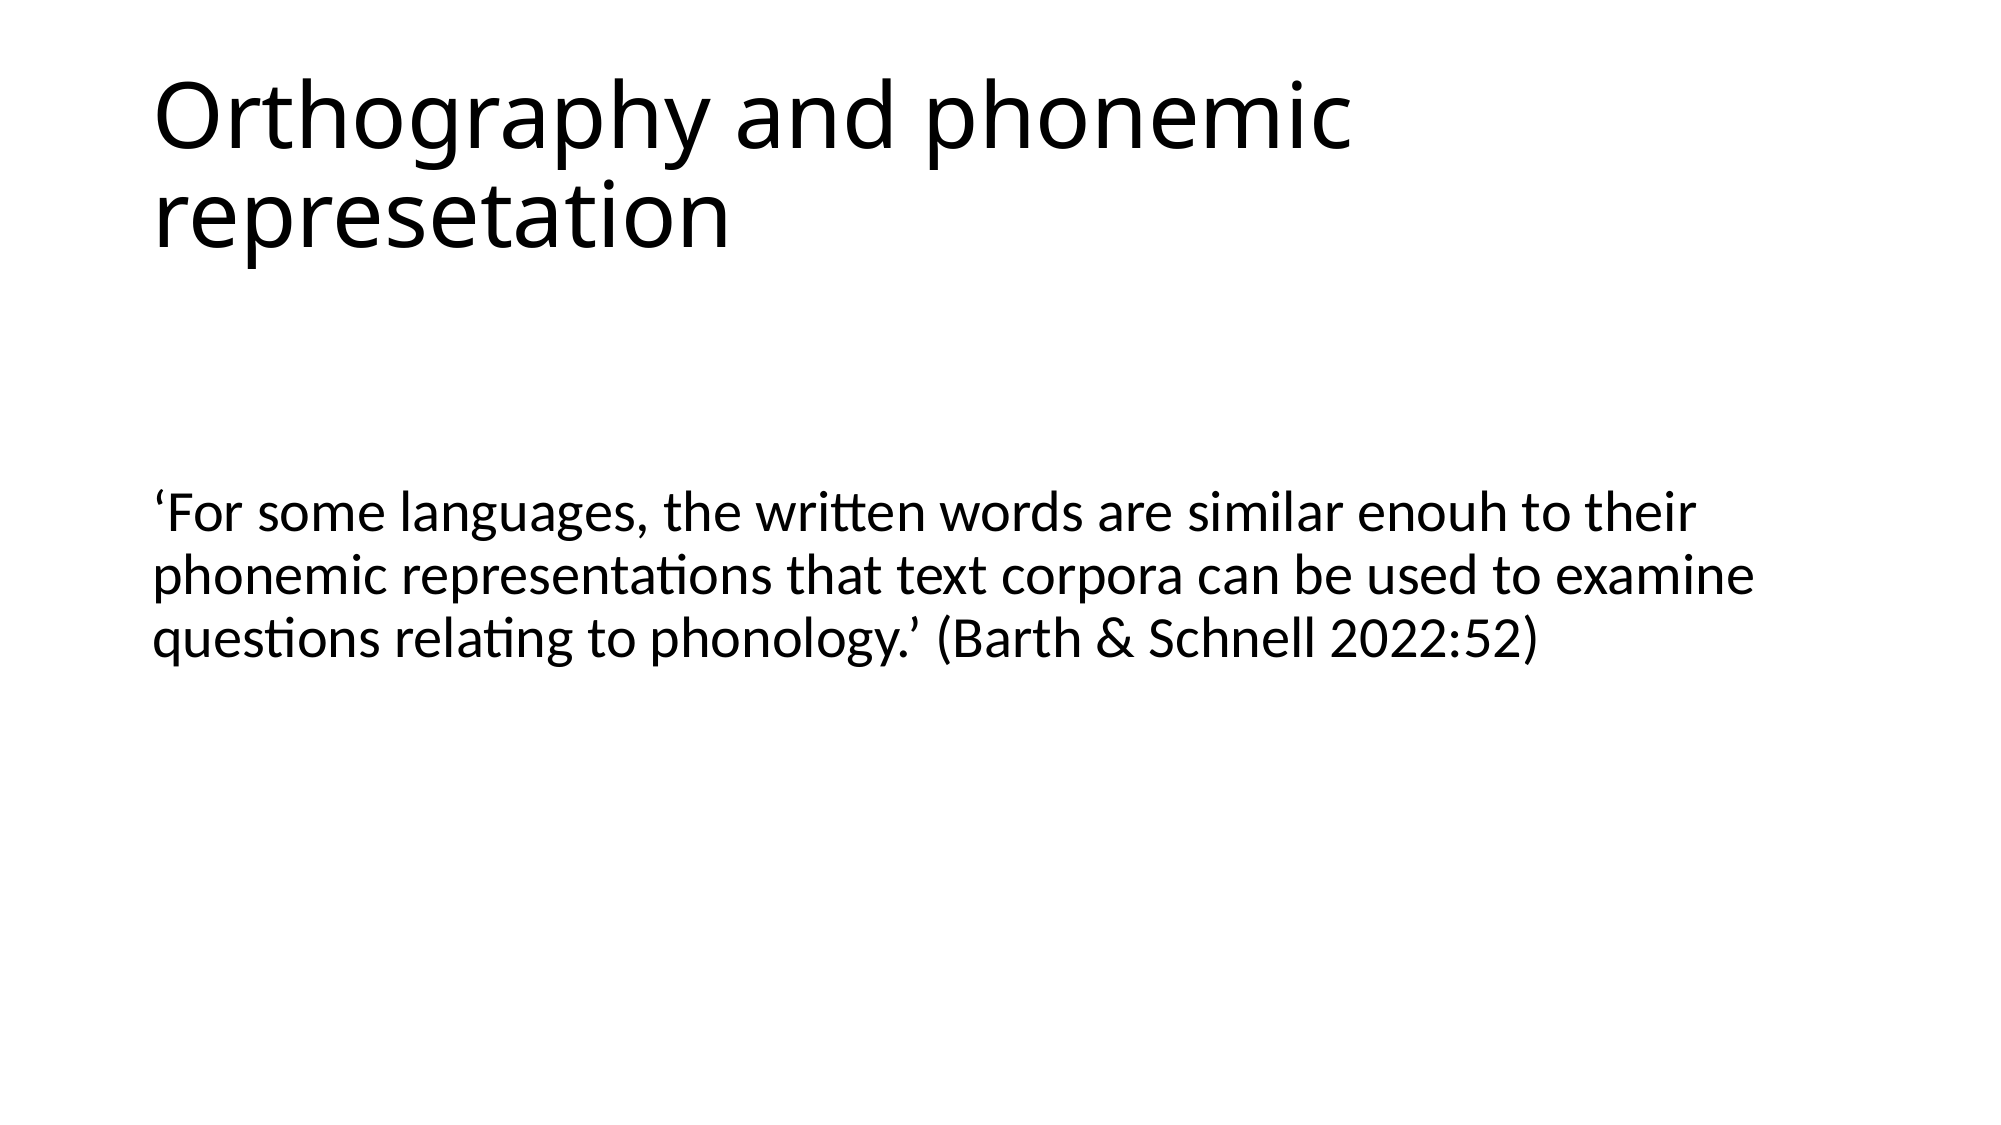

# Orthography and phonemic represetation
‘For some languages, the written words are similar enouh to their phonemic representations that text corpora can be used to examine questions relating to phonology.’ (Barth & Schnell 2022:52)